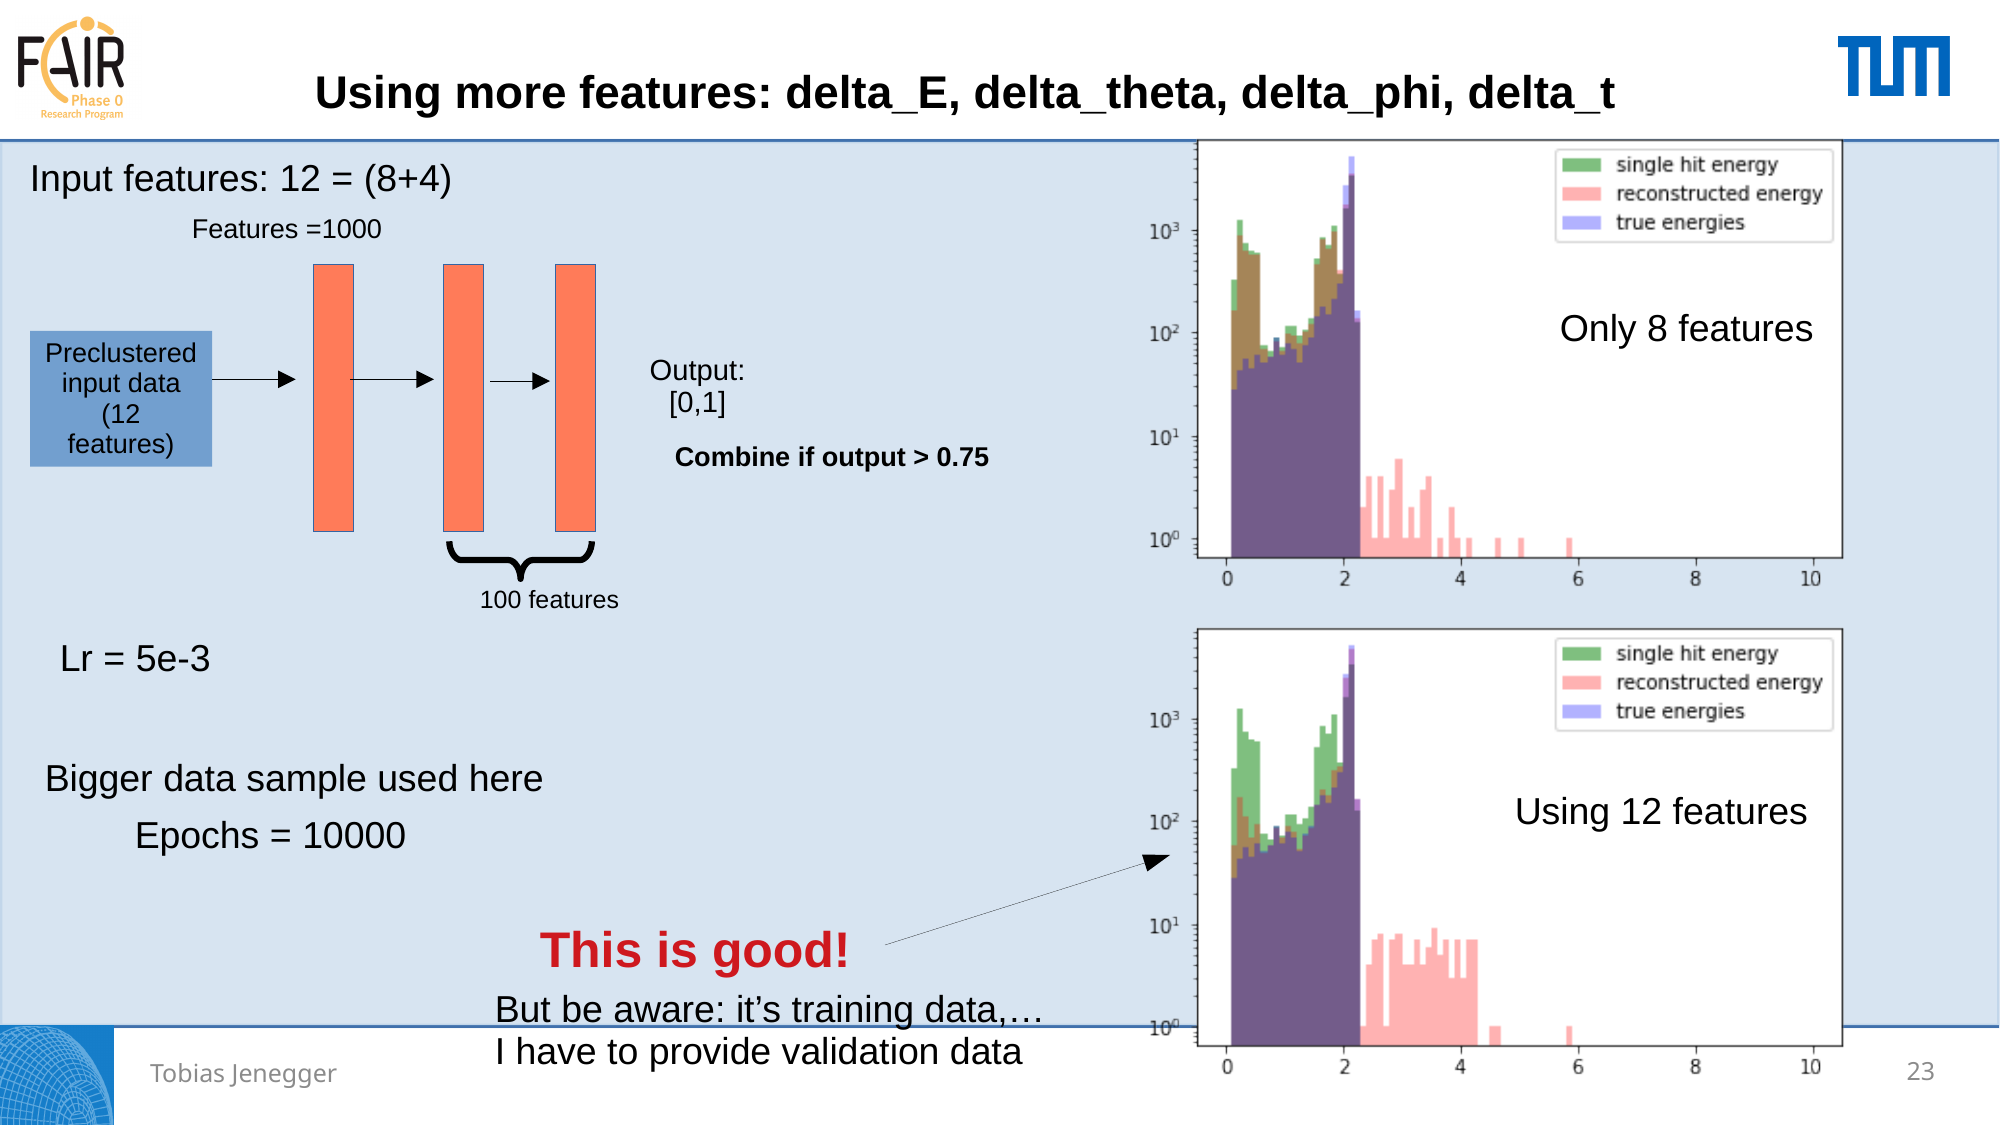

Using more features: delta_E, delta_theta, delta_phi, delta_t
Input features: 12 = (8+4)
Features =1000
Preclustered input data
(12 features)
Output: [0,1]
Only 8 features
Combine if output > 0.75
100 features
Lr = 5e-3
Bigger data sample used here
Using 12 features
Epochs = 10000
This is good!
But be aware: it’s training data,…
I have to provide validation data
23